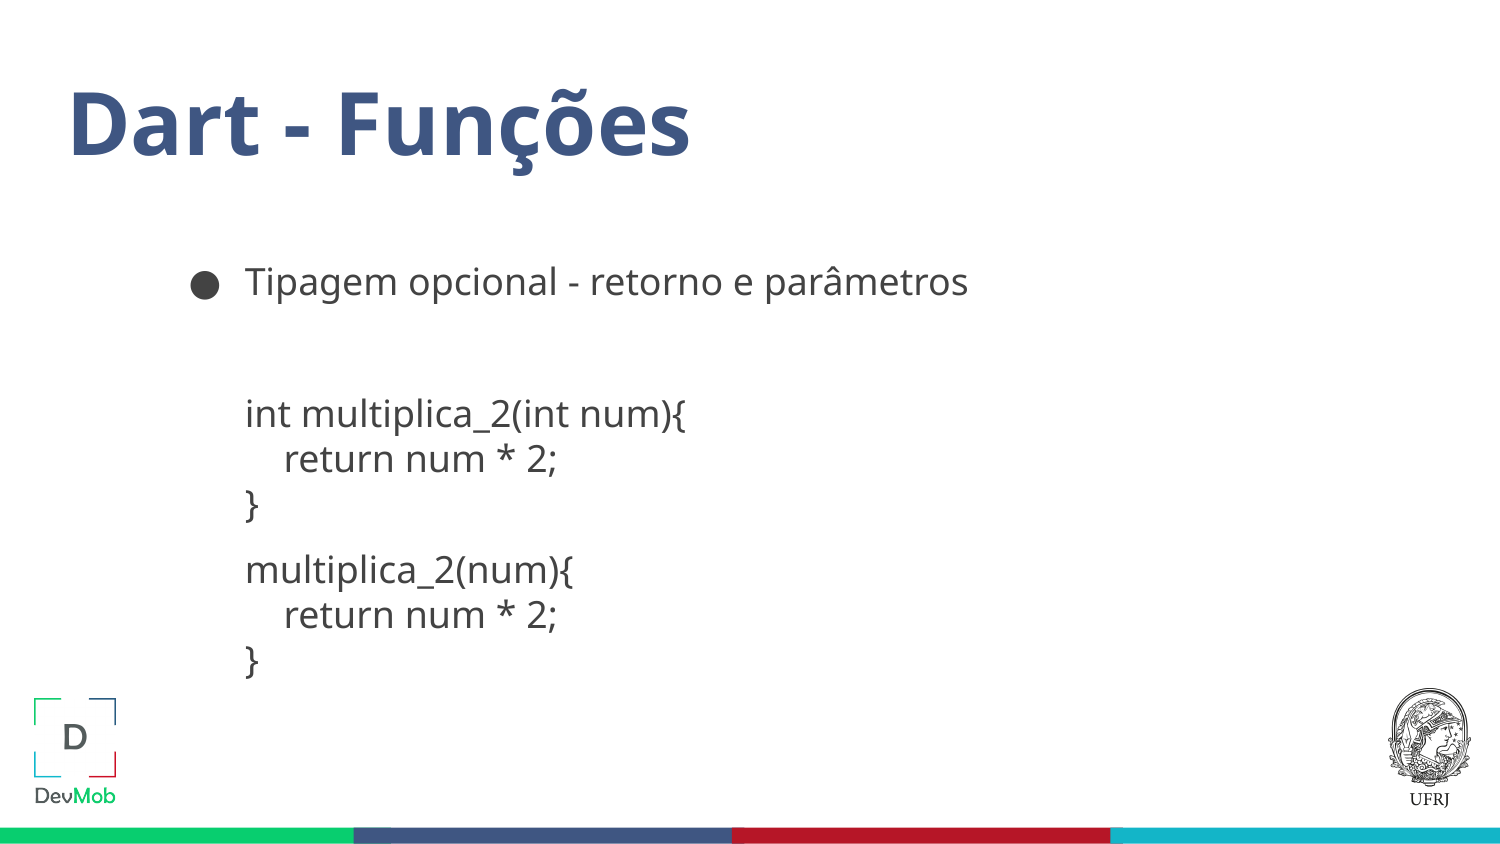

# Dart - Funções
Tipagem opcional - retorno e parâmetros
int multiplica_2(int num){
 return num * 2;
}
multiplica_2(num){
 return num * 2;
}